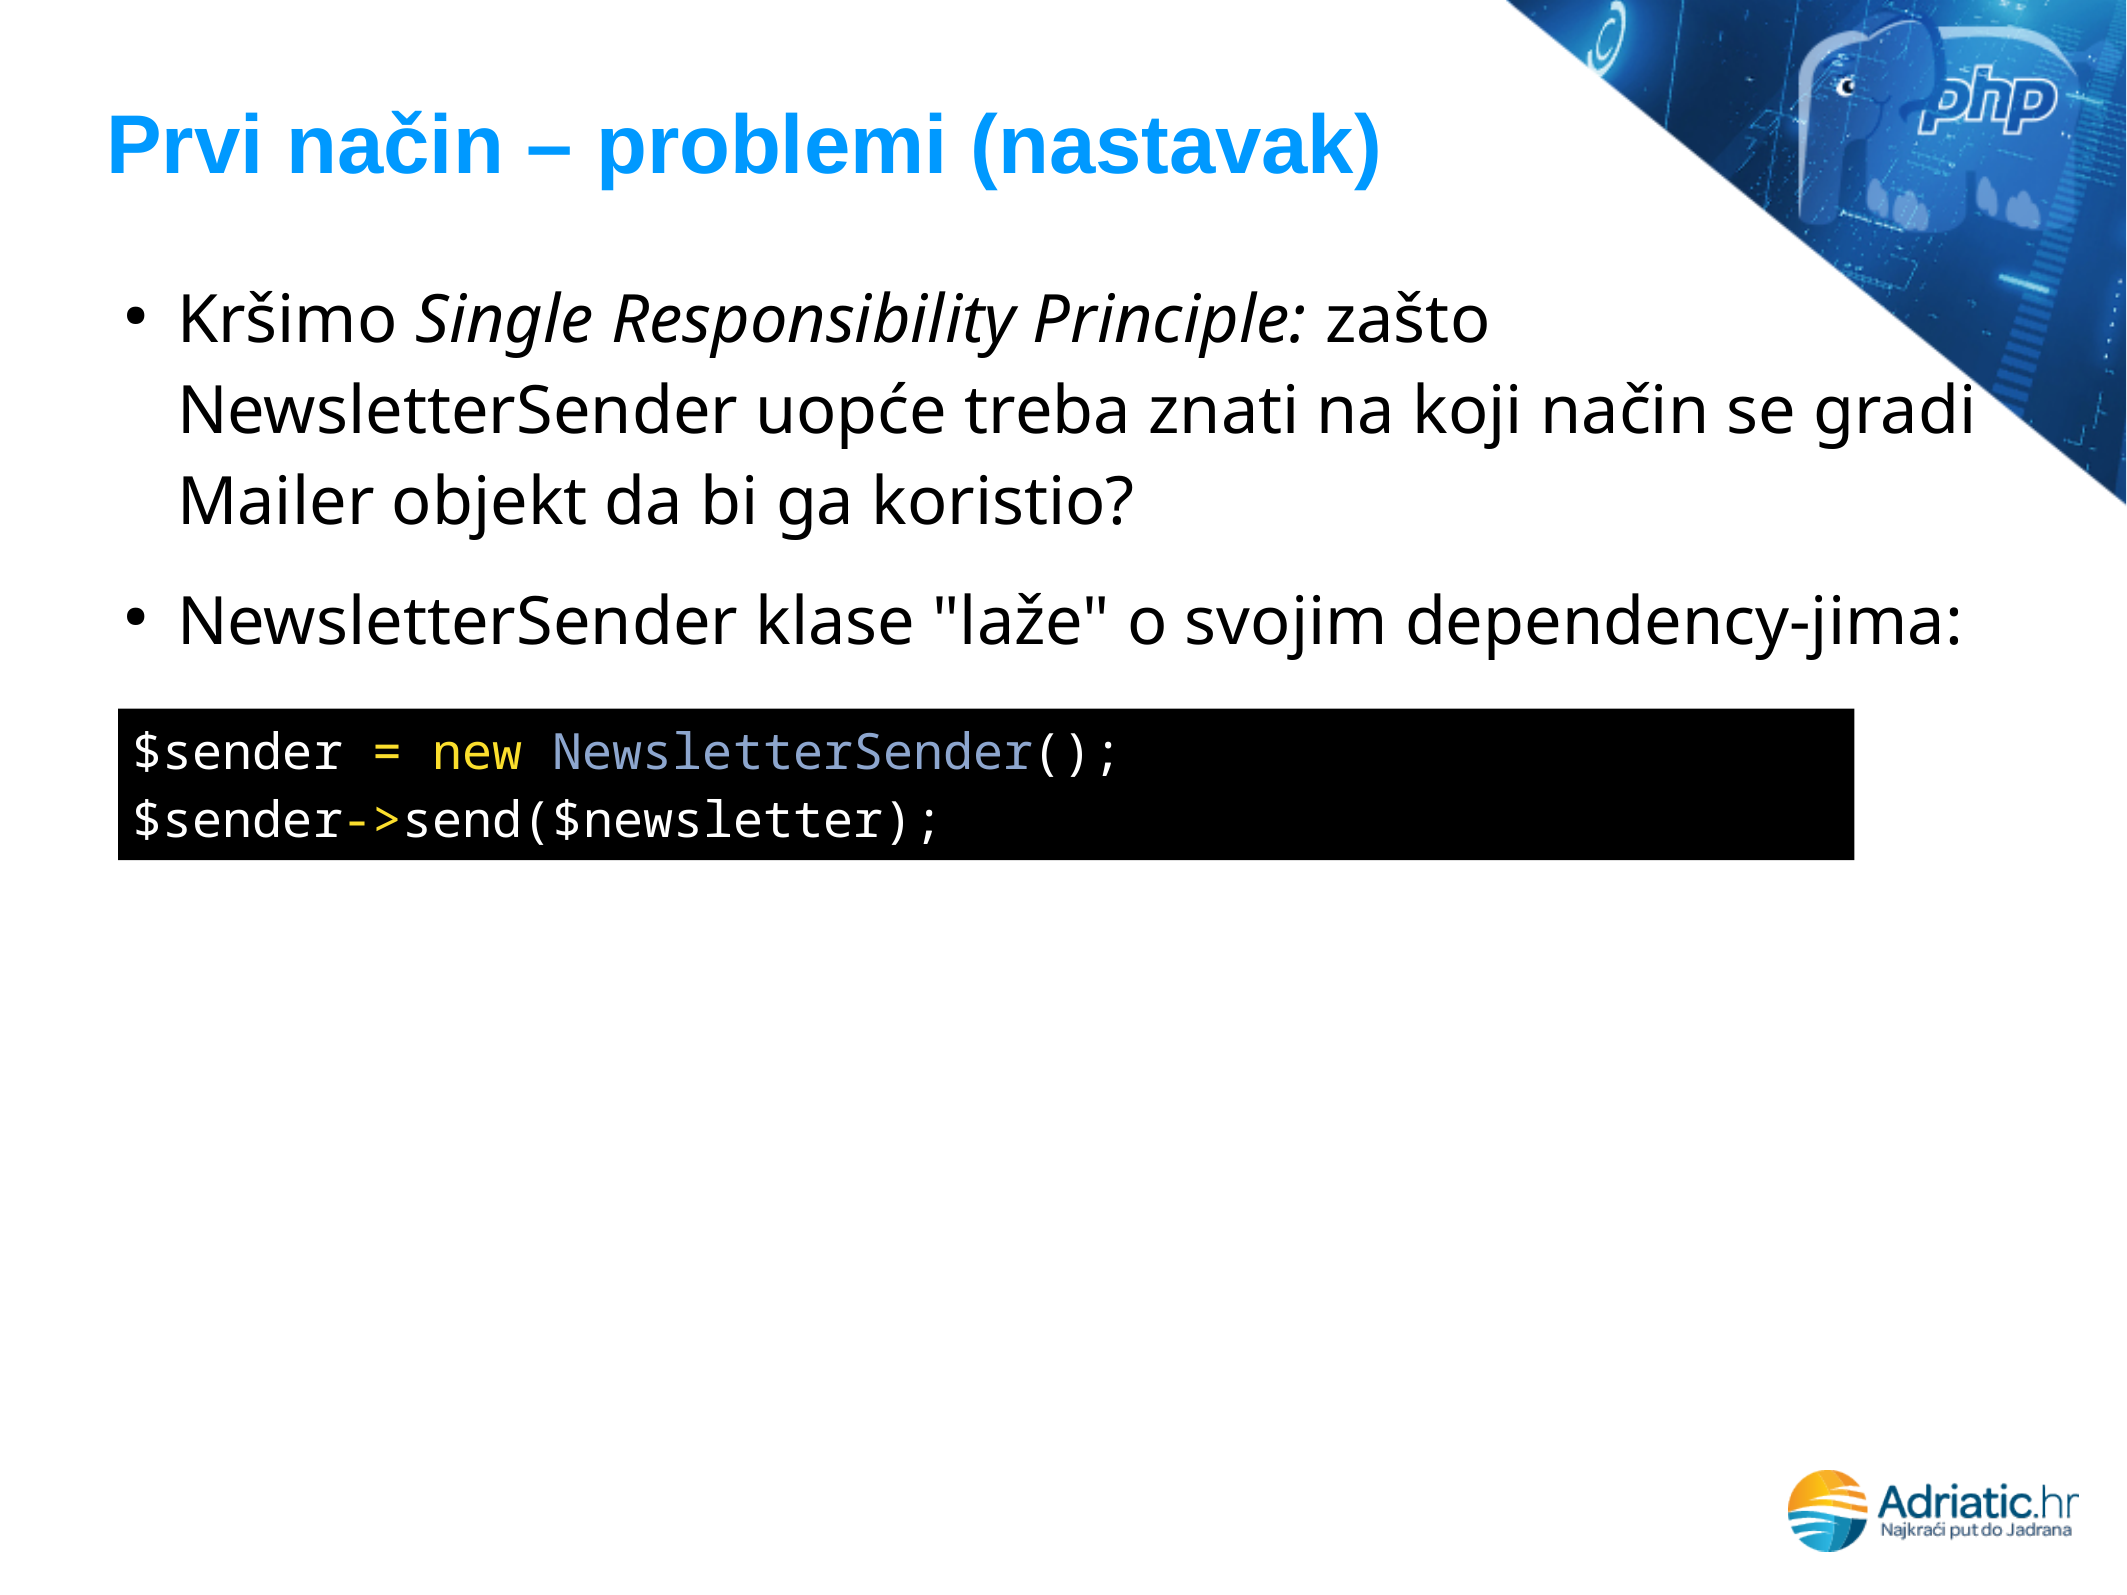

# Prvi način – problemi (nastavak)
Kršimo Single Responsibility Principle: zašto NewsletterSender uopće treba znati na koji način se gradi Mailer objekt da bi ga koristio?
NewsletterSender klase "laže" o svojim dependency-jima:
$sender = new NewsletterSender();
$sender->send($newsletter);